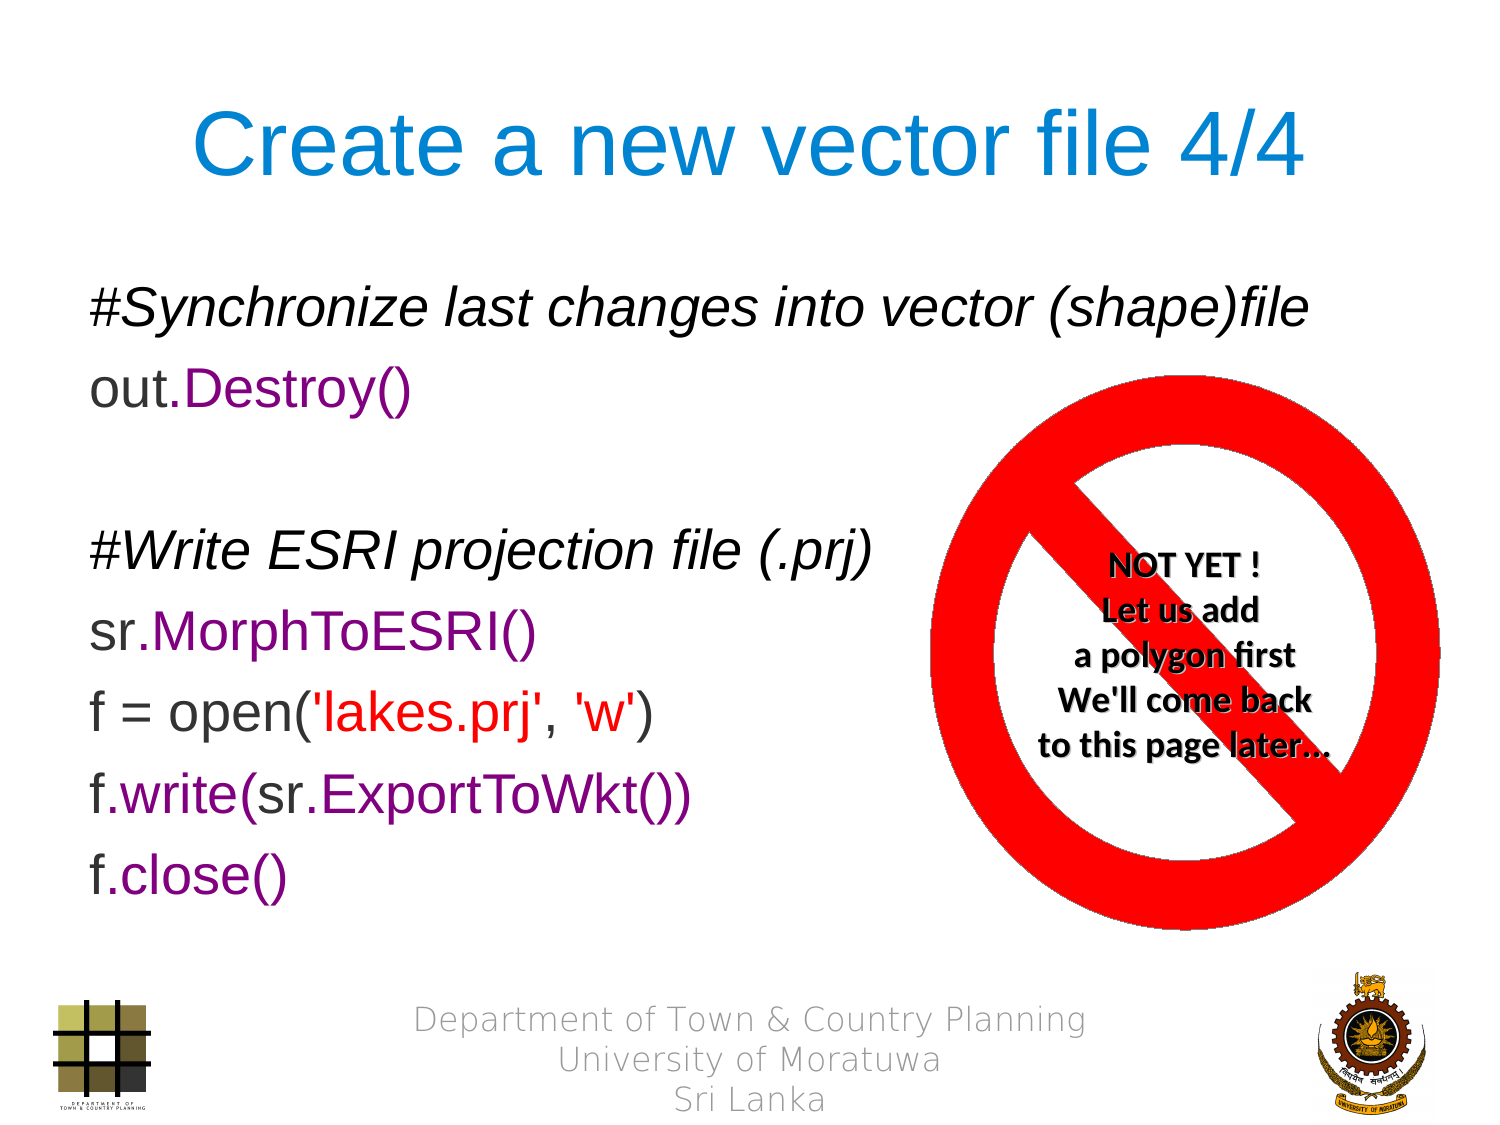

# Create a new vector file 4/4
#Synchronize last changes into vector (shape)file
out.Destroy()
#Write ESRI projection file (.prj)
sr.MorphToESRI()
f = open('lakes.prj', 'w')
f.write(sr.ExportToWkt())
f.close()
NOT YET !
Let us add
a polygon first
We'll come back
to this page later...